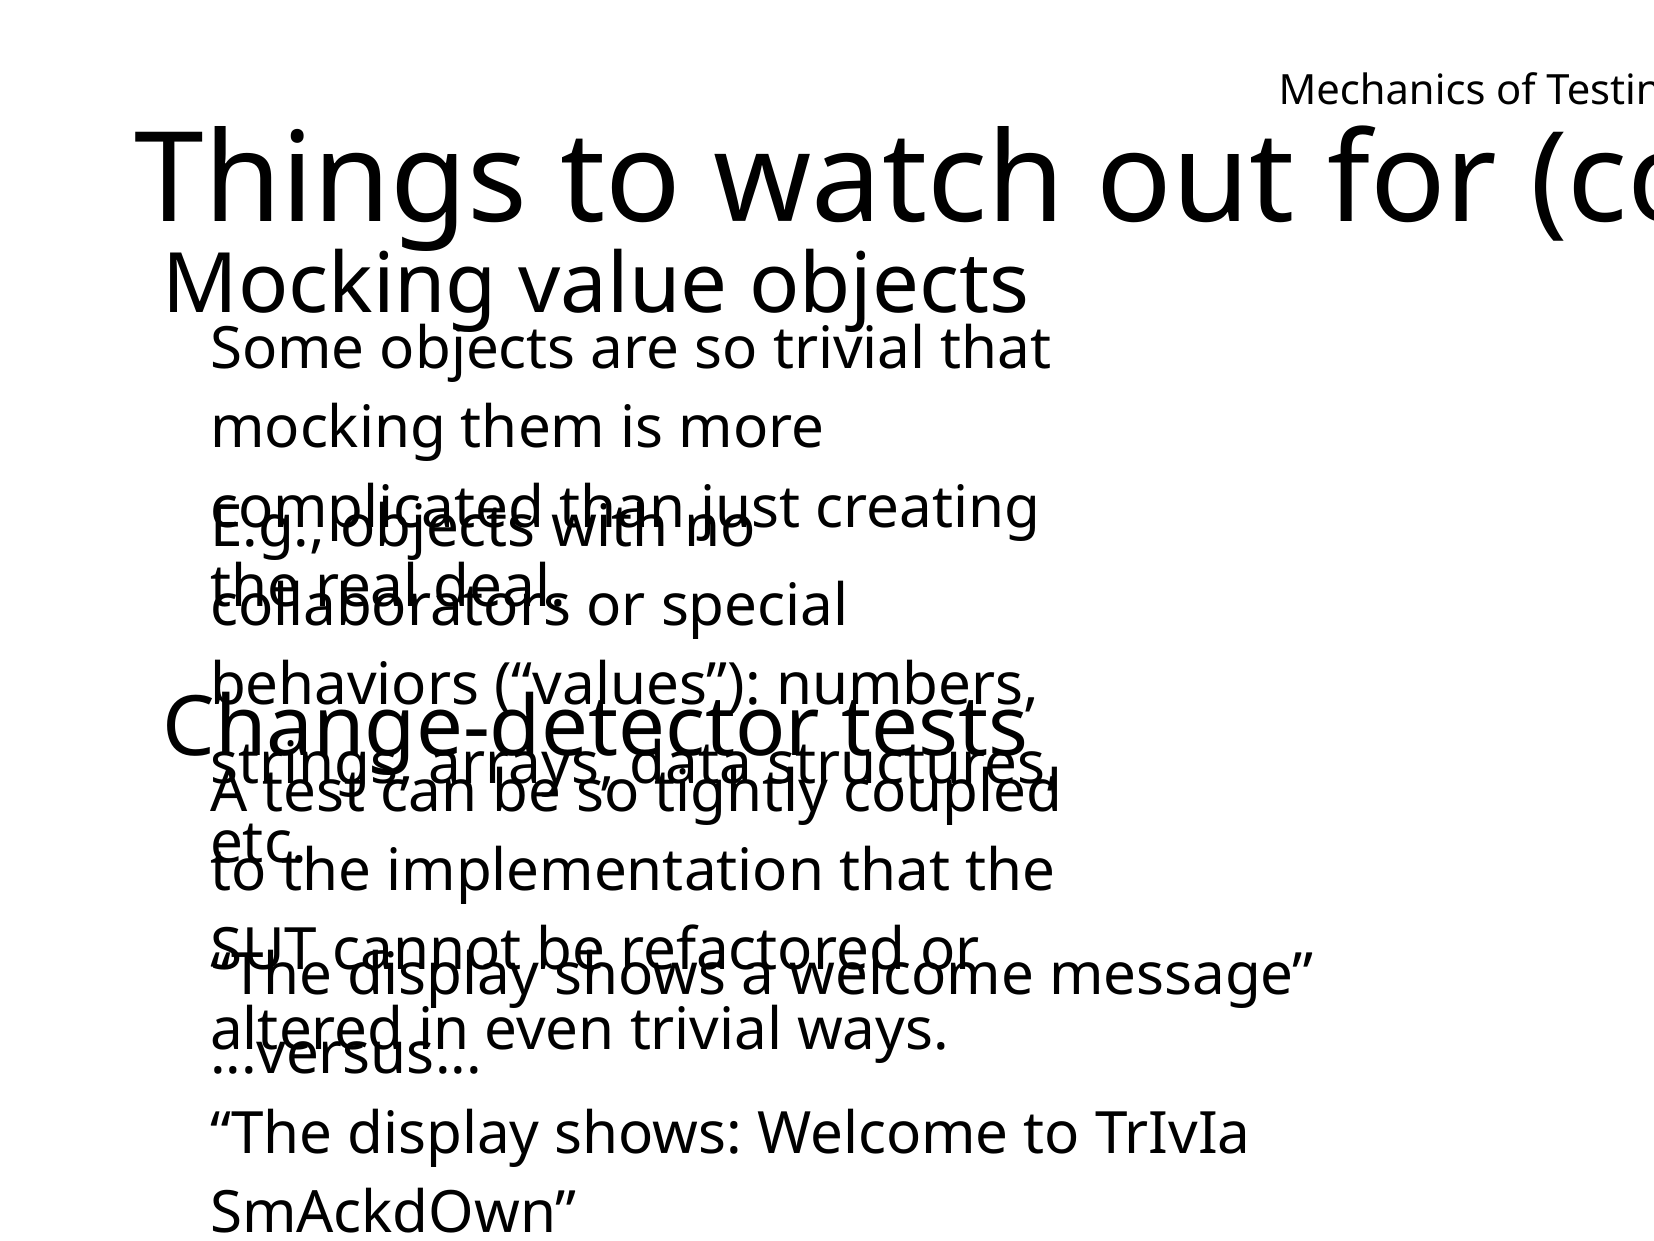

Mechanics of Testing
Things to watch out for (cont)
Mocking value objects
Some objects are so trivial that mocking them is more complicated than just creating the real deal.
E.g., objects with no collaborators or special behaviors (“values”): numbers, strings, arrays, data structures, etc.
Change-detector tests
A test can be so tightly coupled to the implementation that the SUT cannot be refactored or altered in even trivial ways.
“The display shows a welcome message”
...versus...
“The display shows: Welcome to TrIvIa SmAckdOwn”